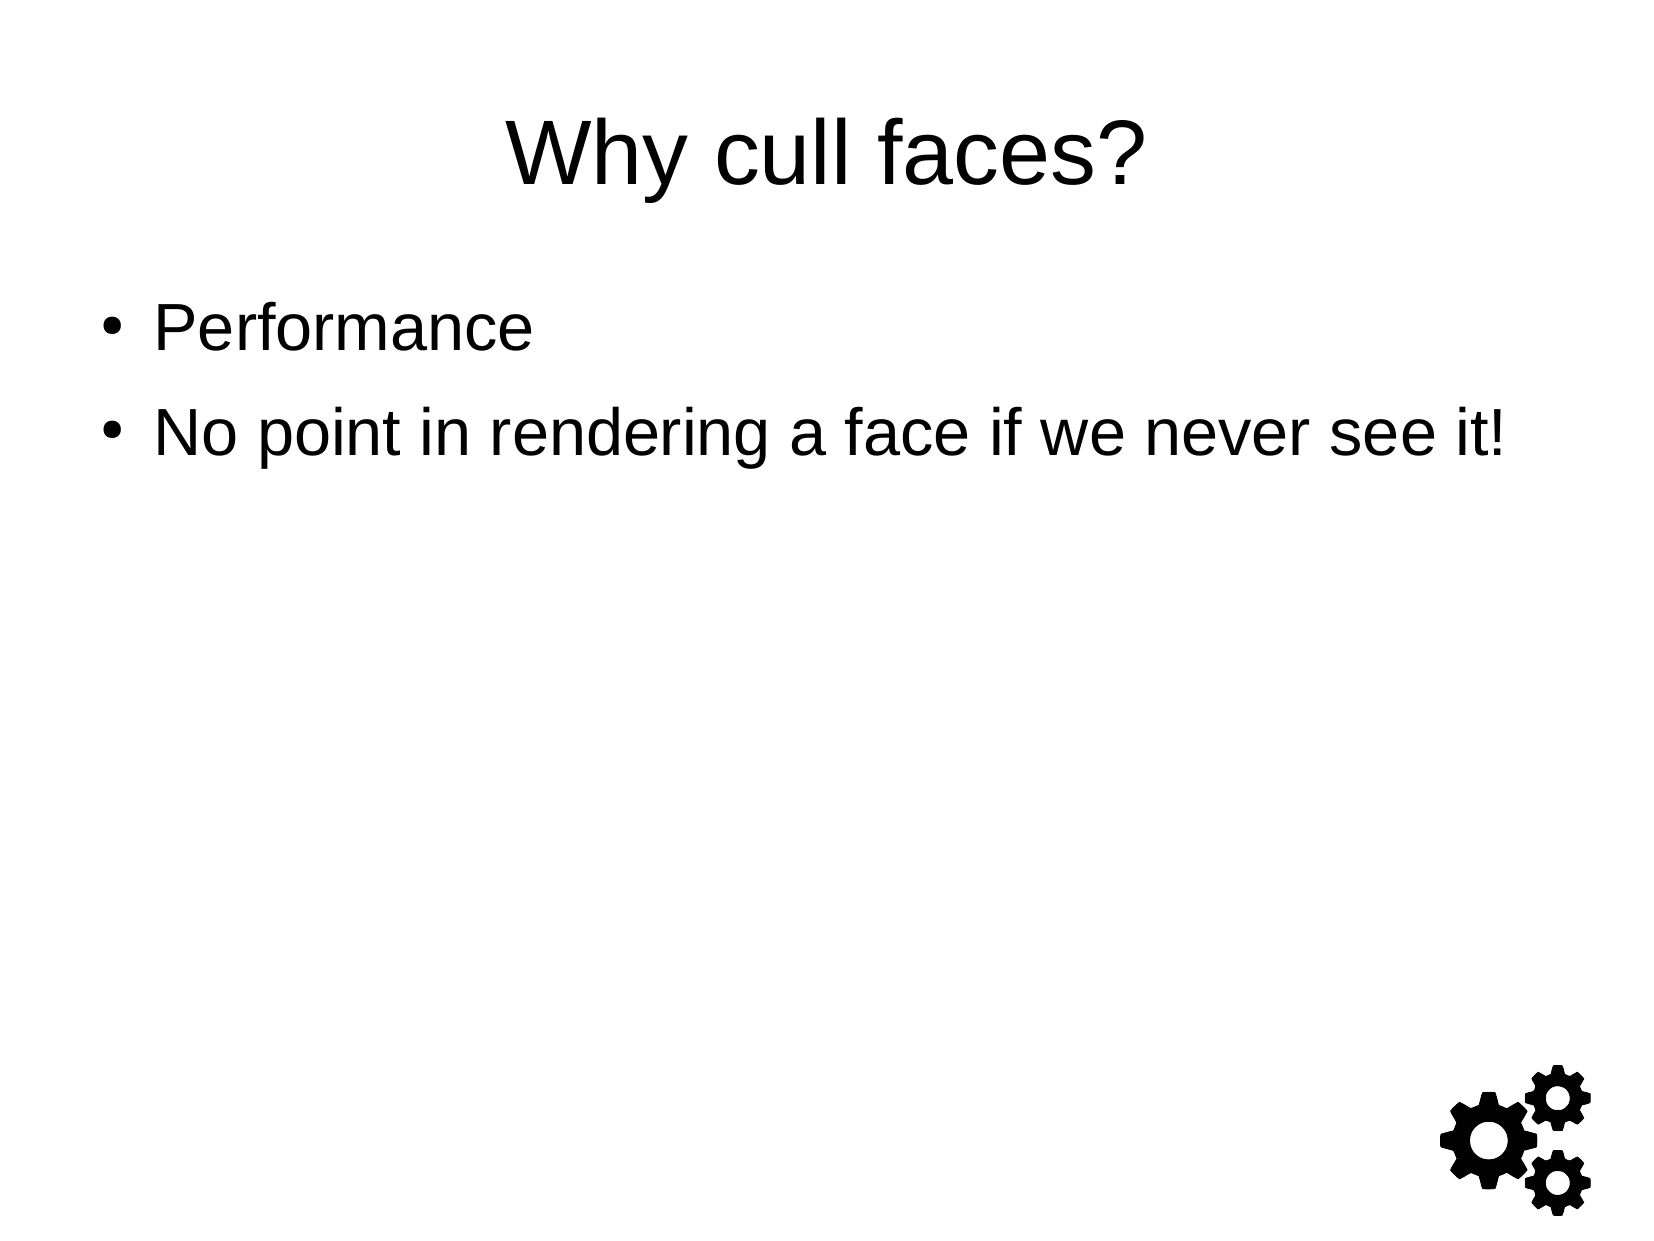

# Why cull faces?
Performance
No point in rendering a face if we never see it!